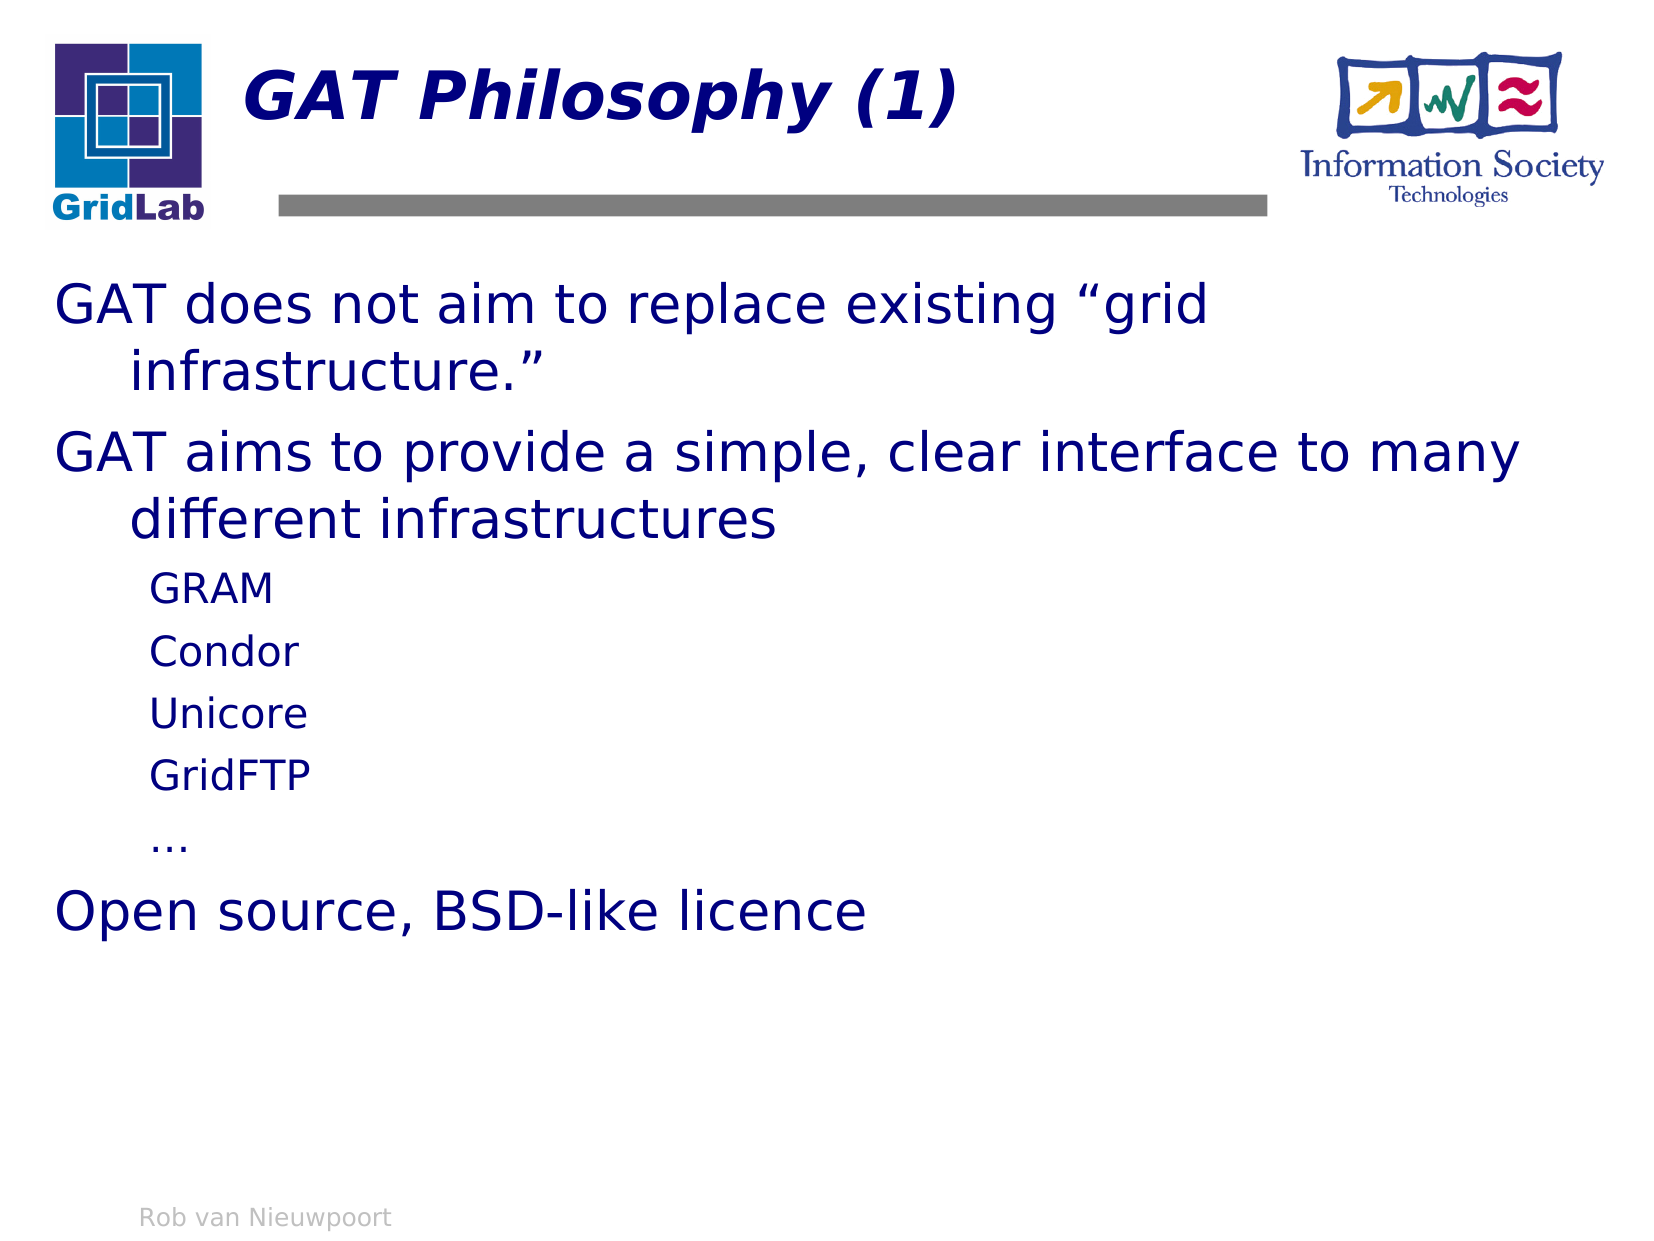

# GAT Philosophy (1)
GAT does not aim to replace existing “grid infrastructure.”
GAT aims to provide a simple, clear interface to many different infrastructures
GRAM
Condor
Unicore
GridFTP
…
Open source, BSD-like licence